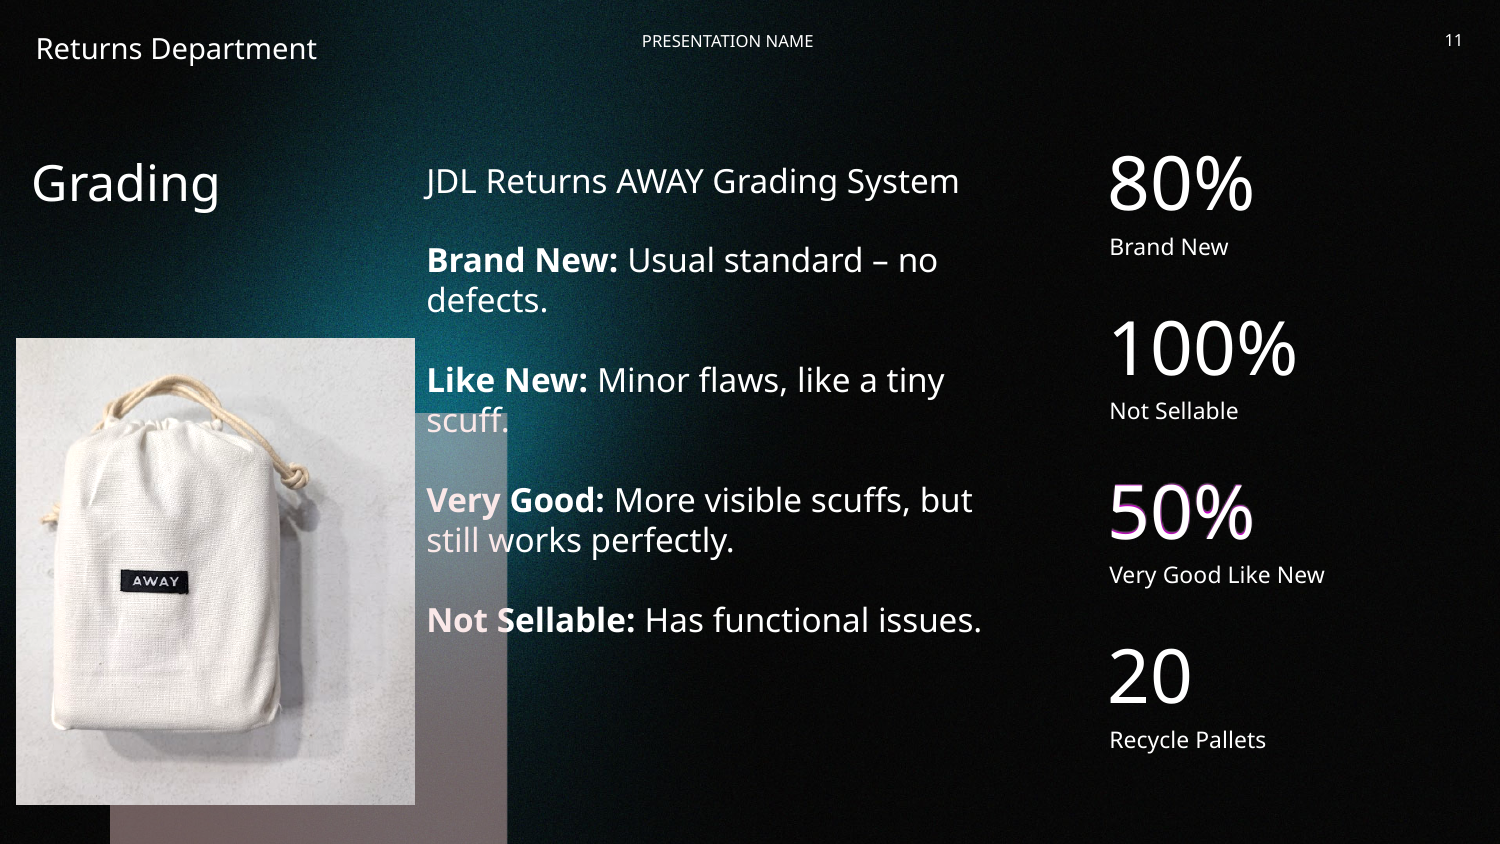

Returns Department
# 80%
JDL Returns AWAY Grading System
Brand New: Usual standard – no defects.
Like New: Minor flaws, like a tiny scuff.
Very Good: More visible scuffs, but still works perfectly.
Not Sellable: Has functional issues.
Grading
Brand New
100%
Not Sellable
50%
Very Good Like New
20
Recycle Pallets